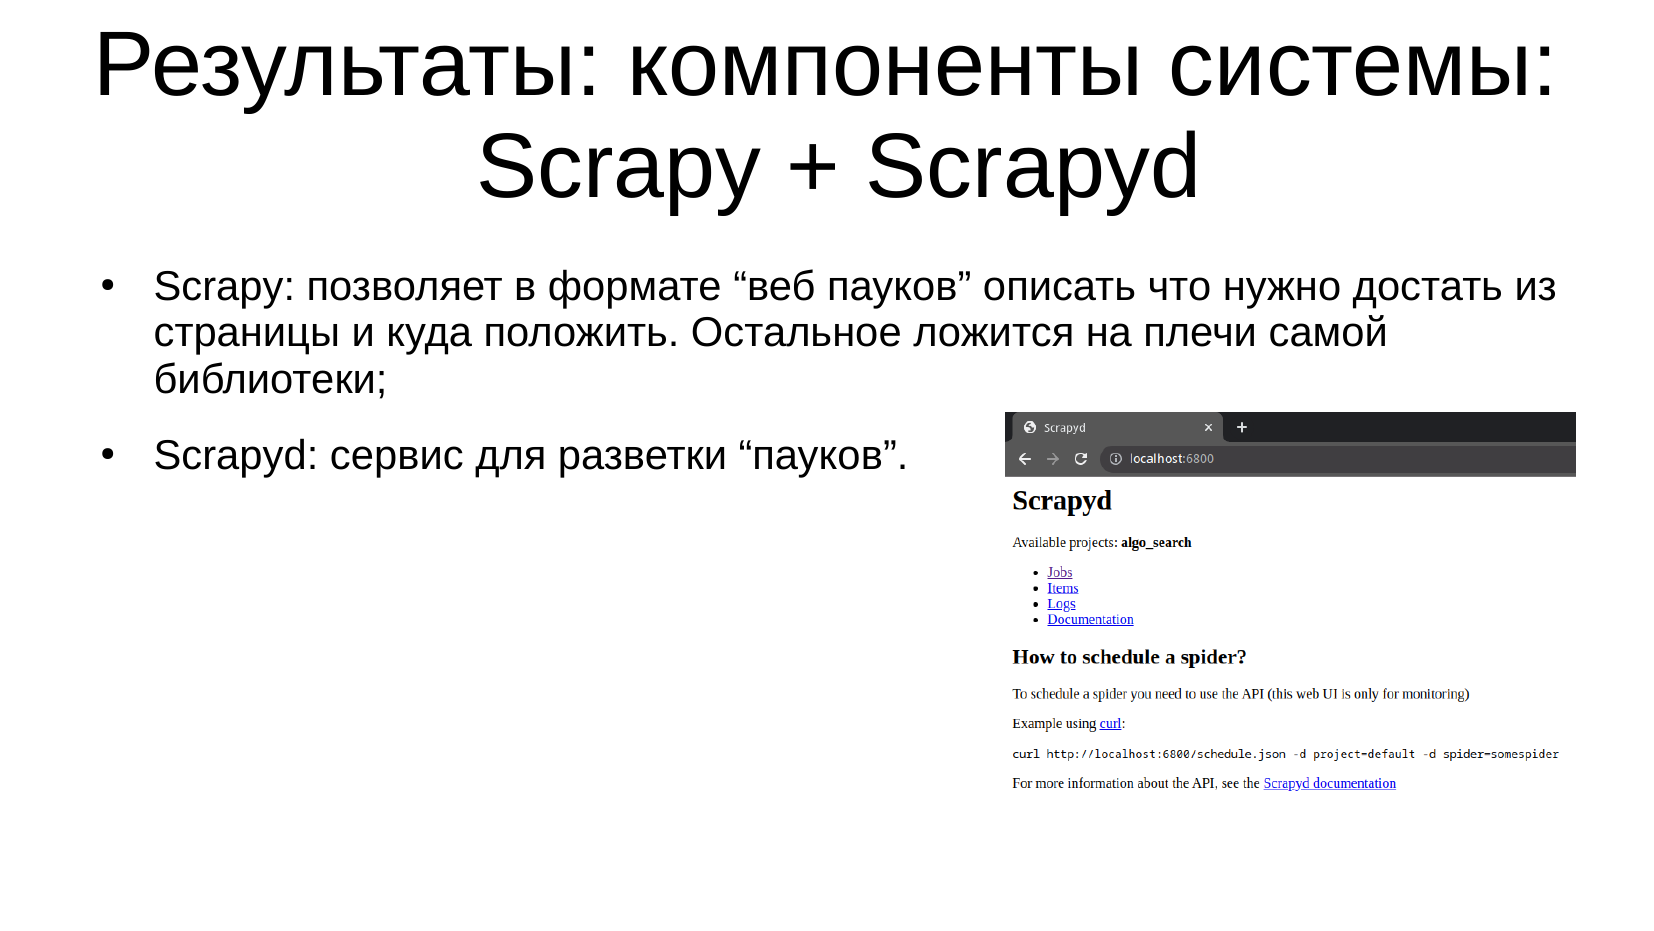

# Результаты: компоненты системы: Scrapy + Scrapyd
Scrapy: позволяет в формате “веб пауков” описать что нужно достать из страницы и куда положить. Остальное ложится на плечи самой библиотеки;
Scrapyd: сервис для разветки “пауков”.